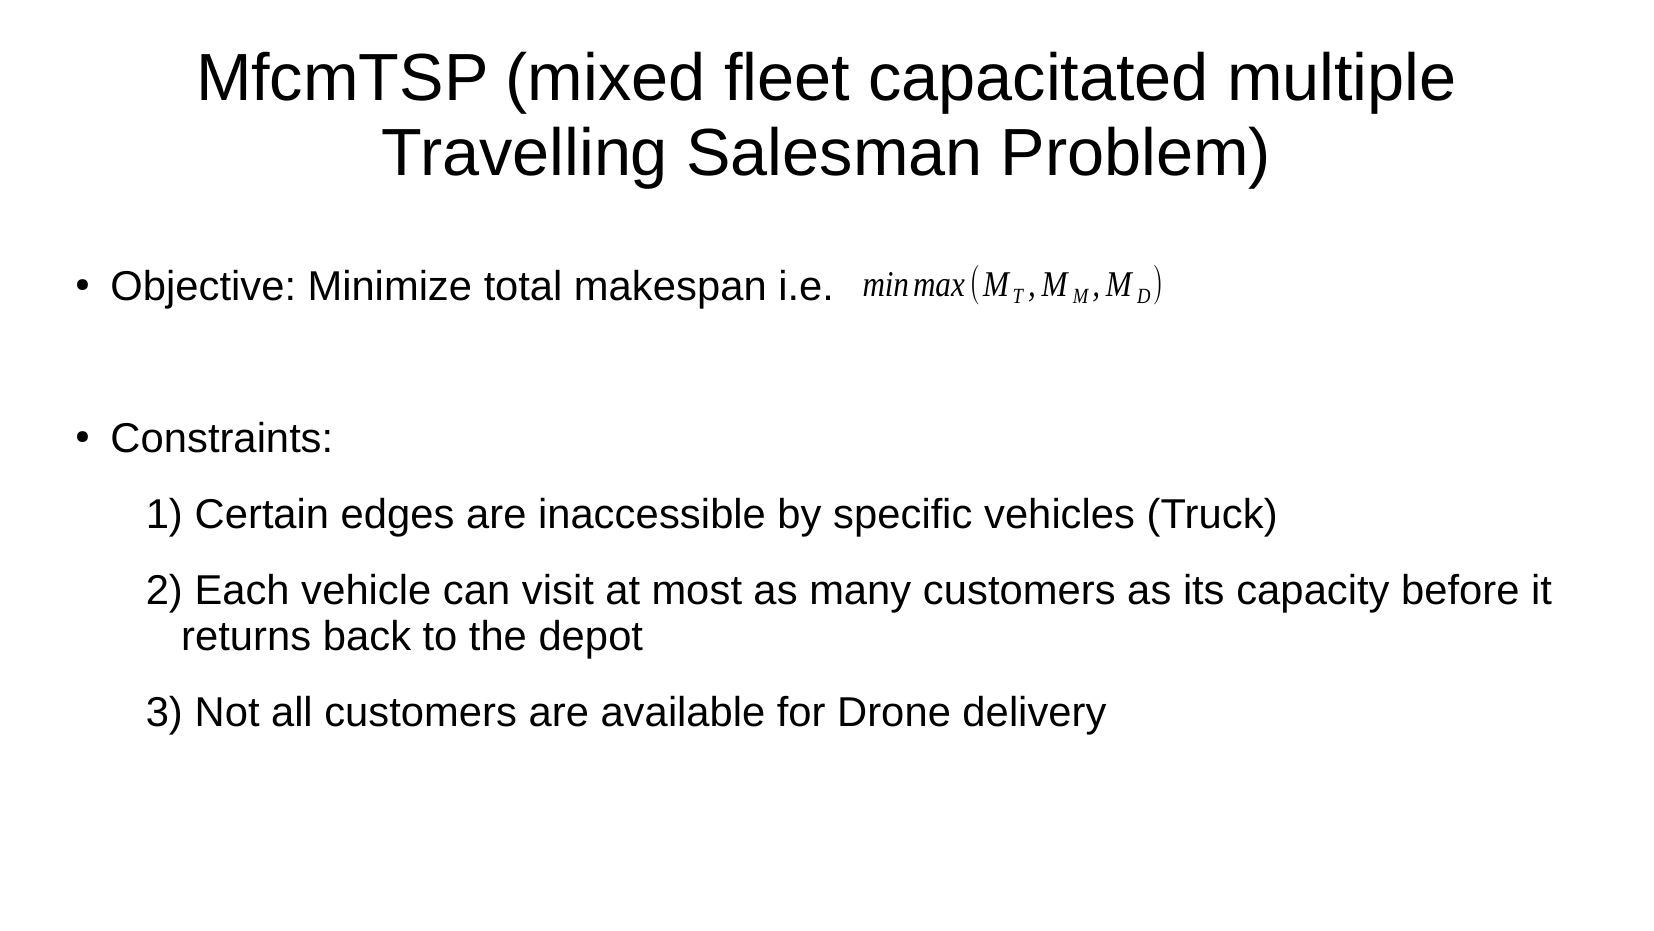

# MfcmTSP (mixed fleet capacitated multiple Travelling Salesman Problem)
Objective: Minimize total makespan i.e.
Constraints:
 Certain edges are inaccessible by specific vehicles (Truck)
 Each vehicle can visit at most as many customers as its capacity before it returns back to the depot
 Not all customers are available for Drone delivery